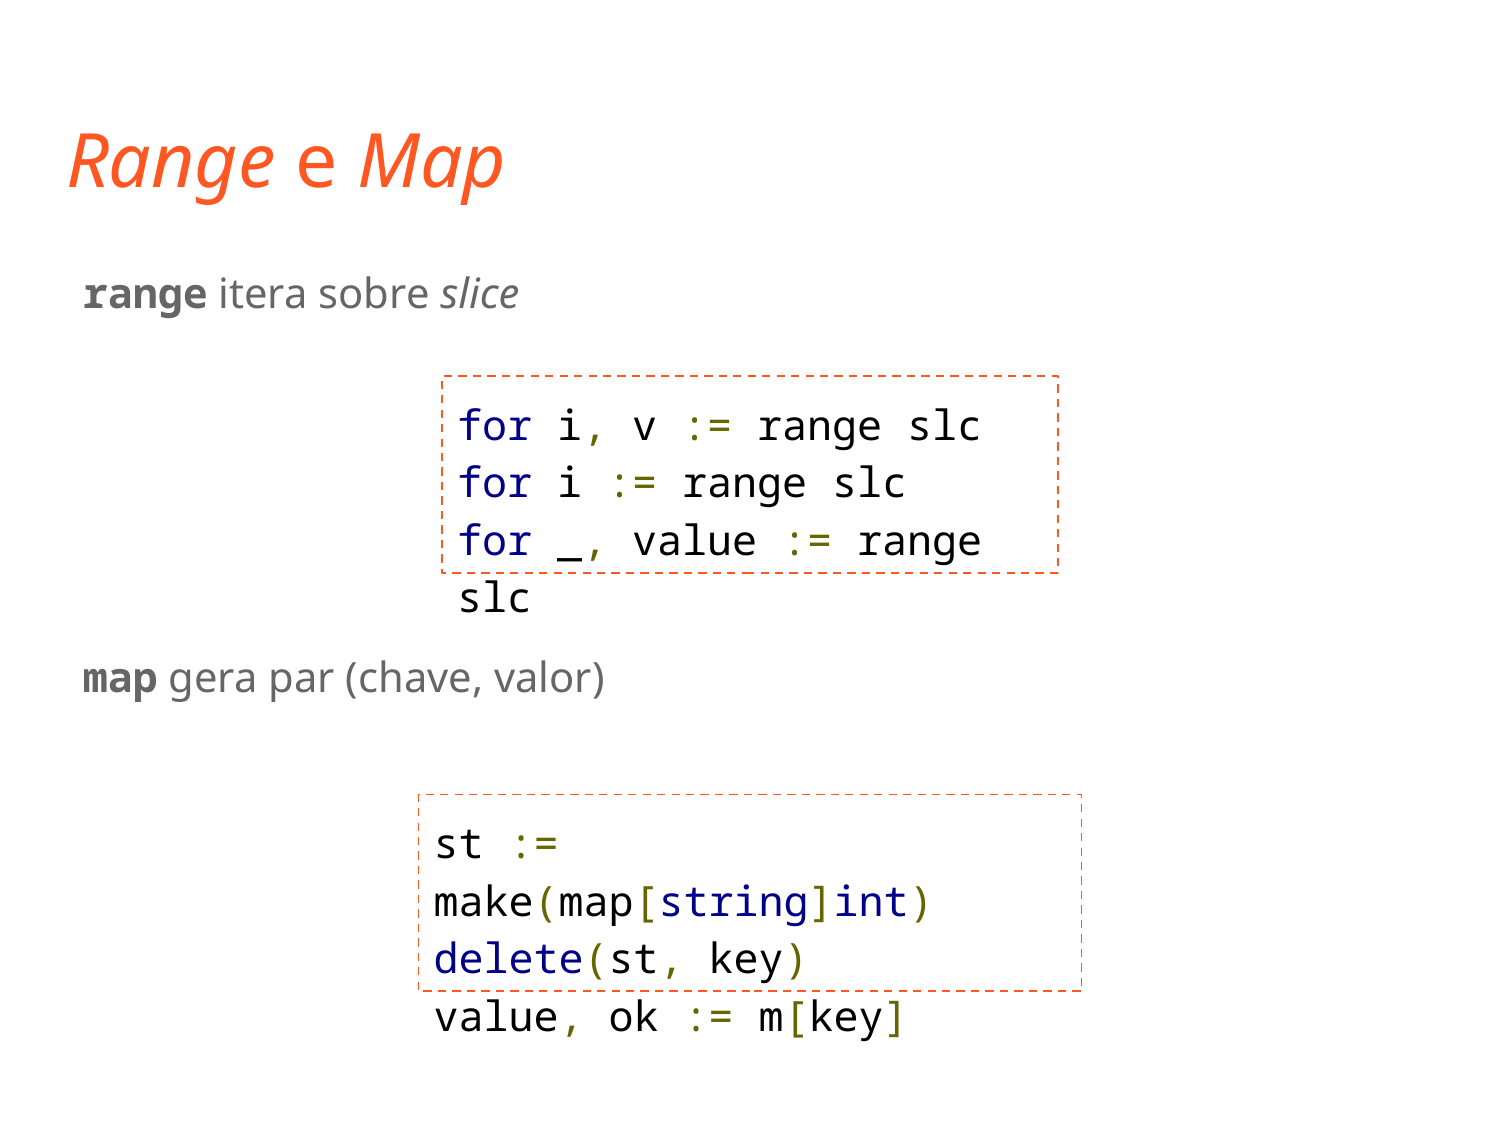

# Range e Map
range itera sobre slice
for i, v := range slc
for i := range slc
for _, value := range slc
map gera par (chave, valor)
st := make(map[string]int)
delete(st, key)
value, ok := m[key]